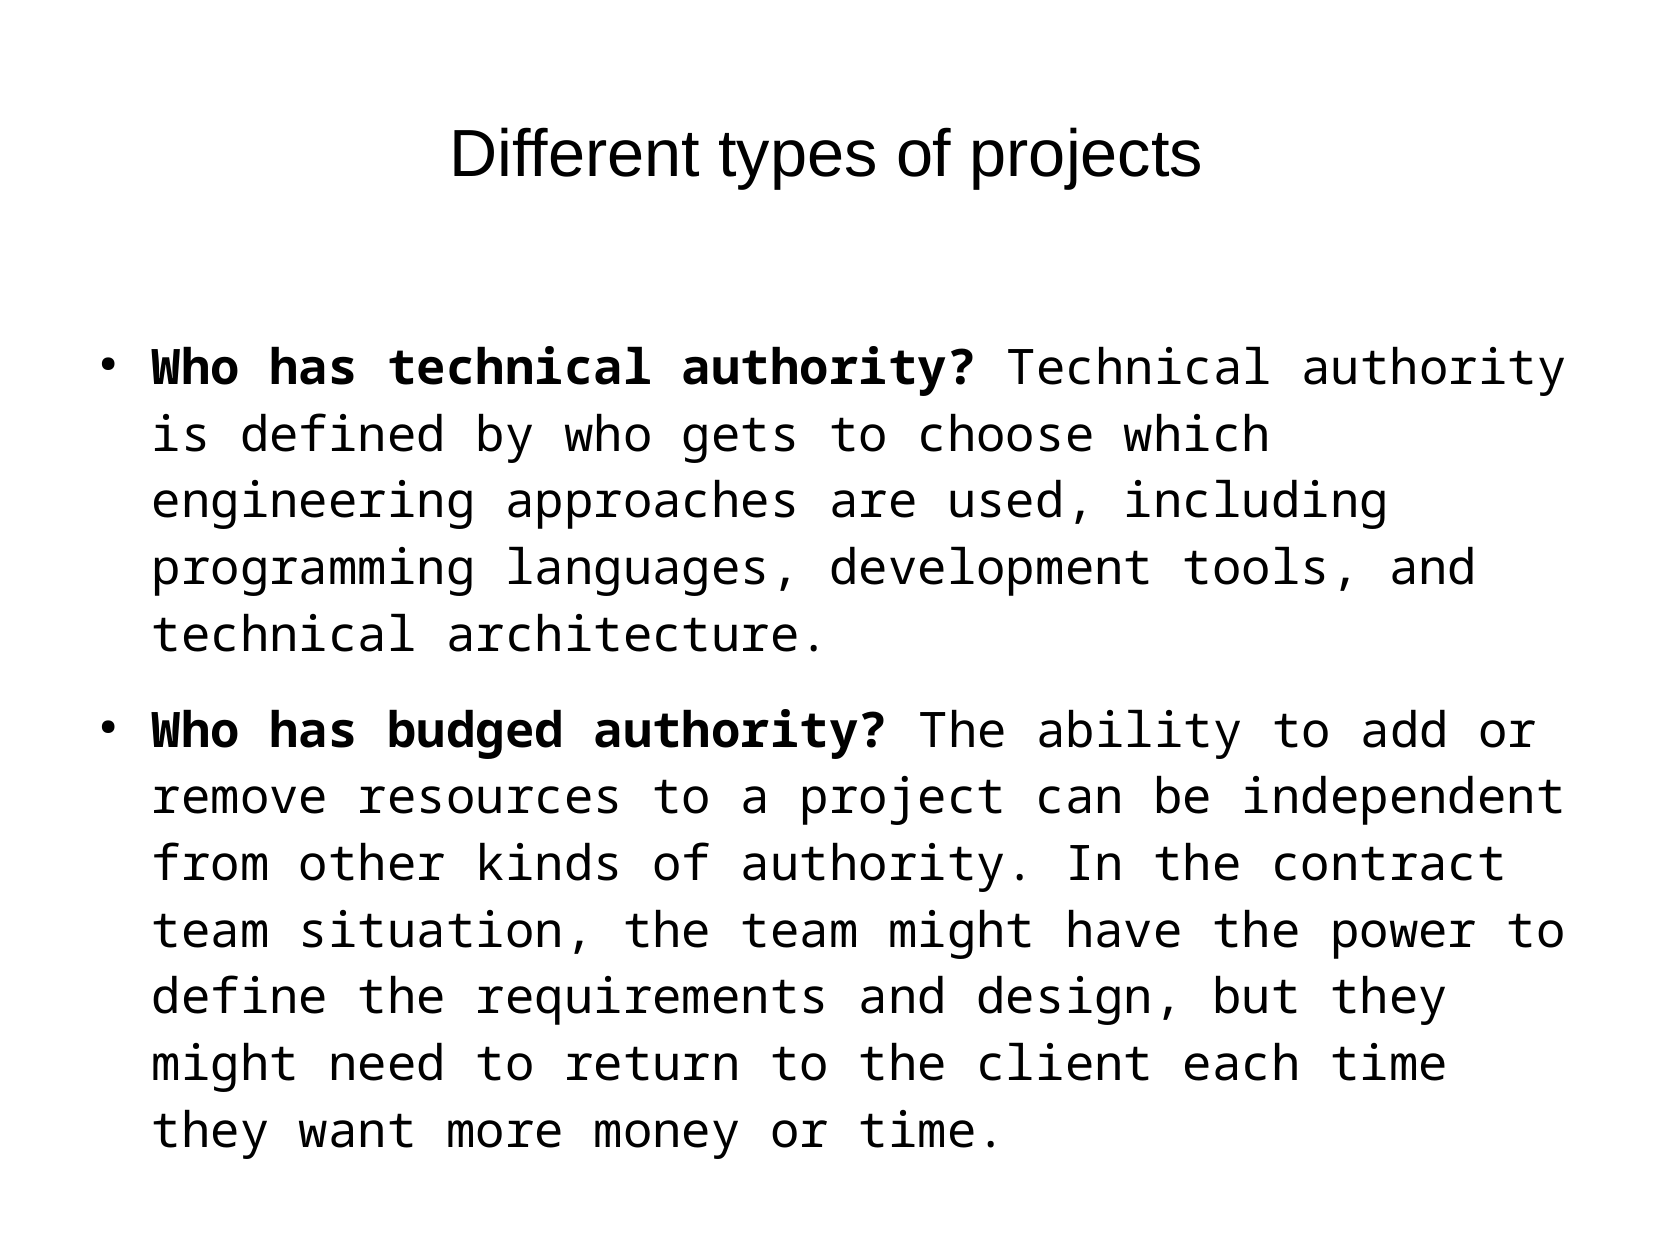

# Different types of projects
Who has technical authority? Technical authority is defined by who gets to choose which engineering approaches are used, including programming languages, development tools, and technical architecture.
Who has budged authority? The ability to add or remove resources to a project can be independent from other kinds of authority. In the contract team situation, the team might have the power to define the requirements and design, but they might need to return to the client each time they want more money or time.